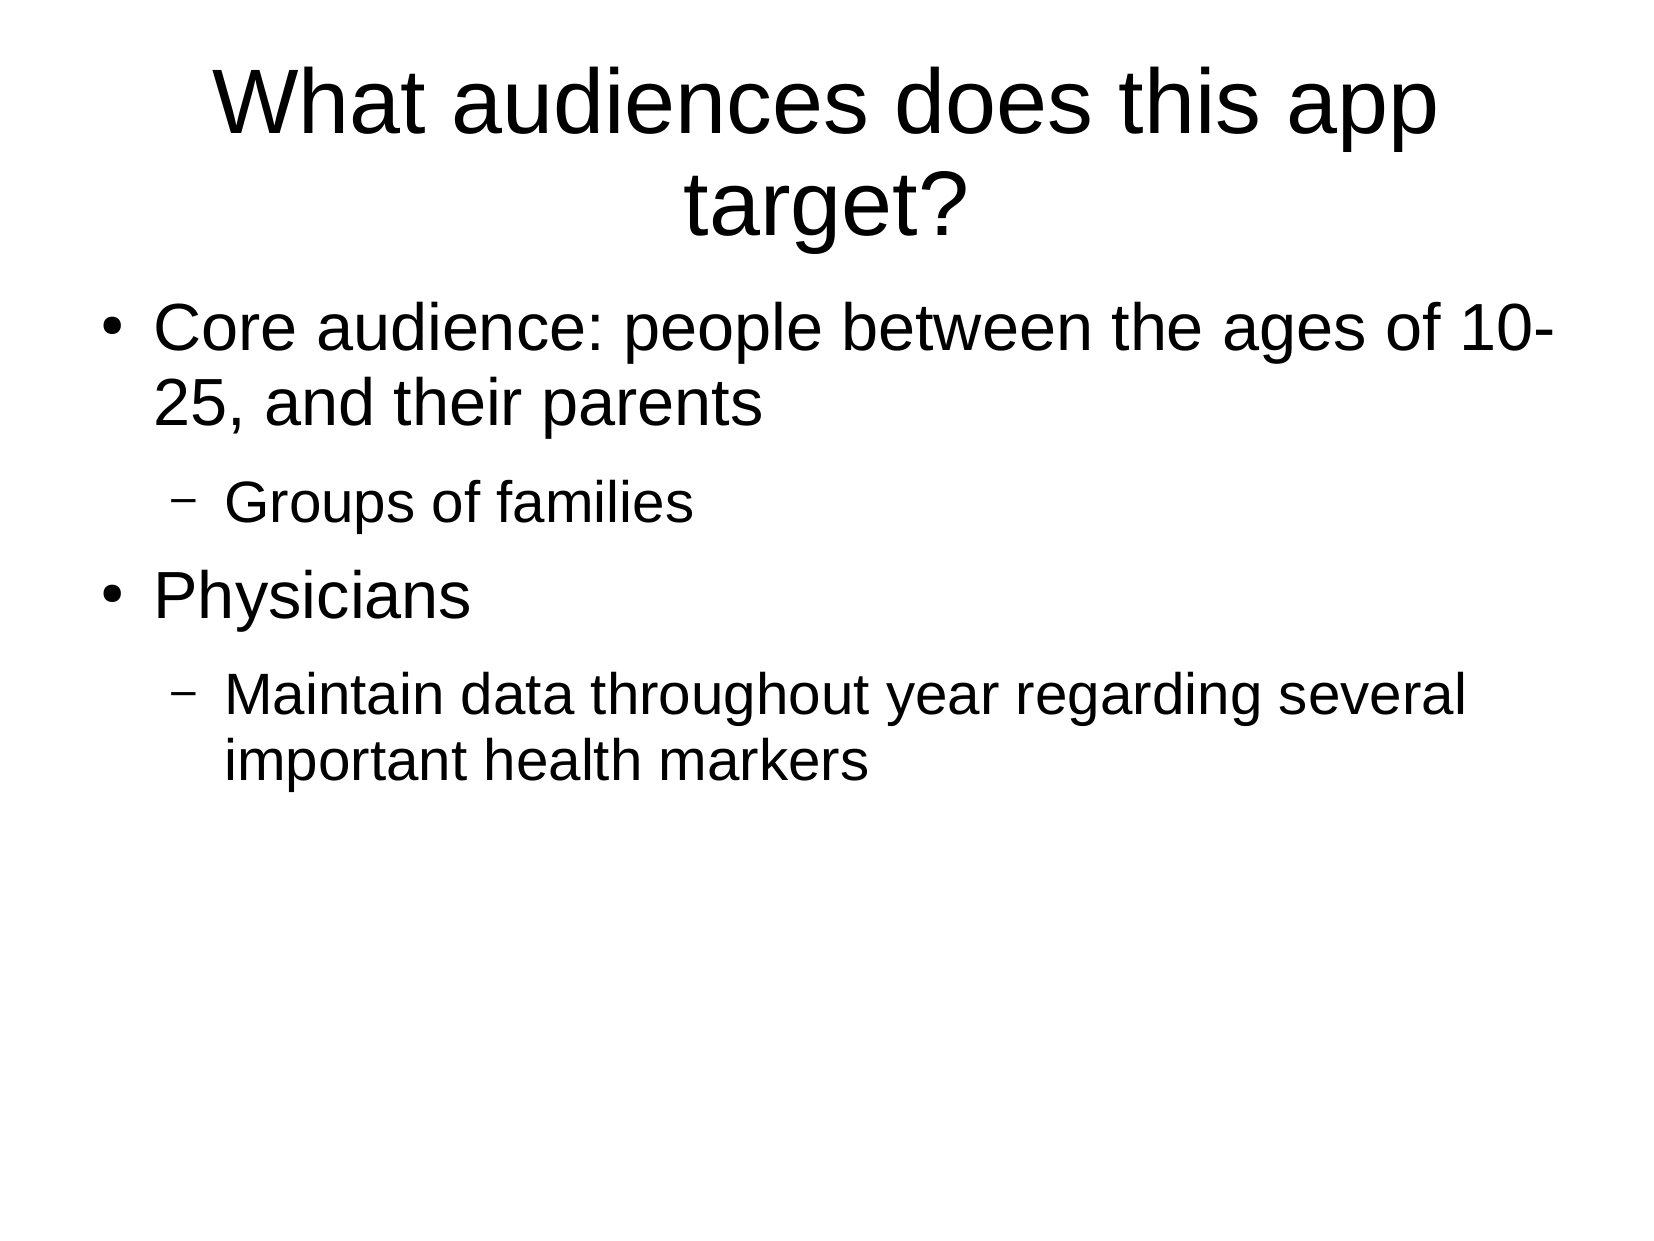

# What audiences does this app target?
Core audience: people between the ages of 10-25, and their parents
Groups of families
Physicians
Maintain data throughout year regarding several important health markers